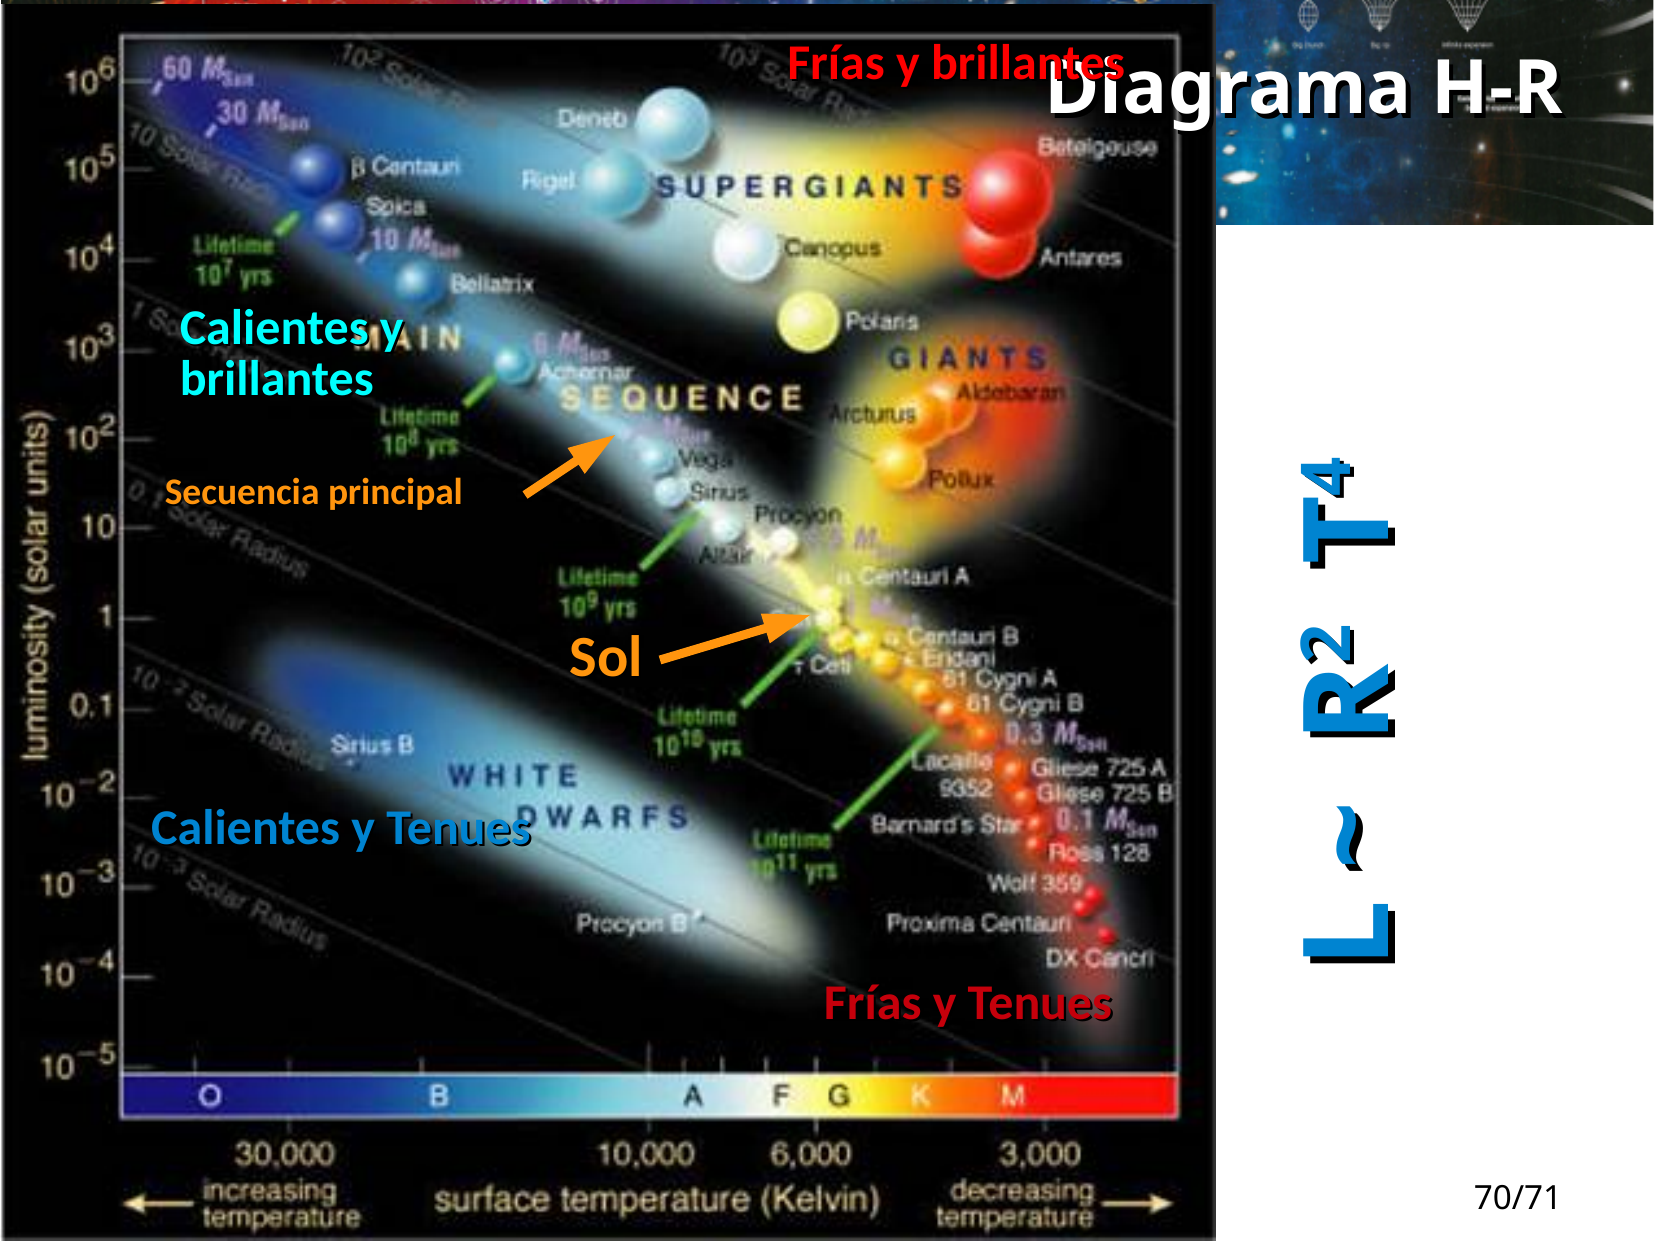

# Diagrama H-R
Frías y brillantes
Calientes y
brillantes
Secuencia principal
Sol
L ~ R2 T4
Calientes y Tenues
Frías y Tenues
Sep 22, 2016
H. Asorey - IPAC 2016 - 07/16
70